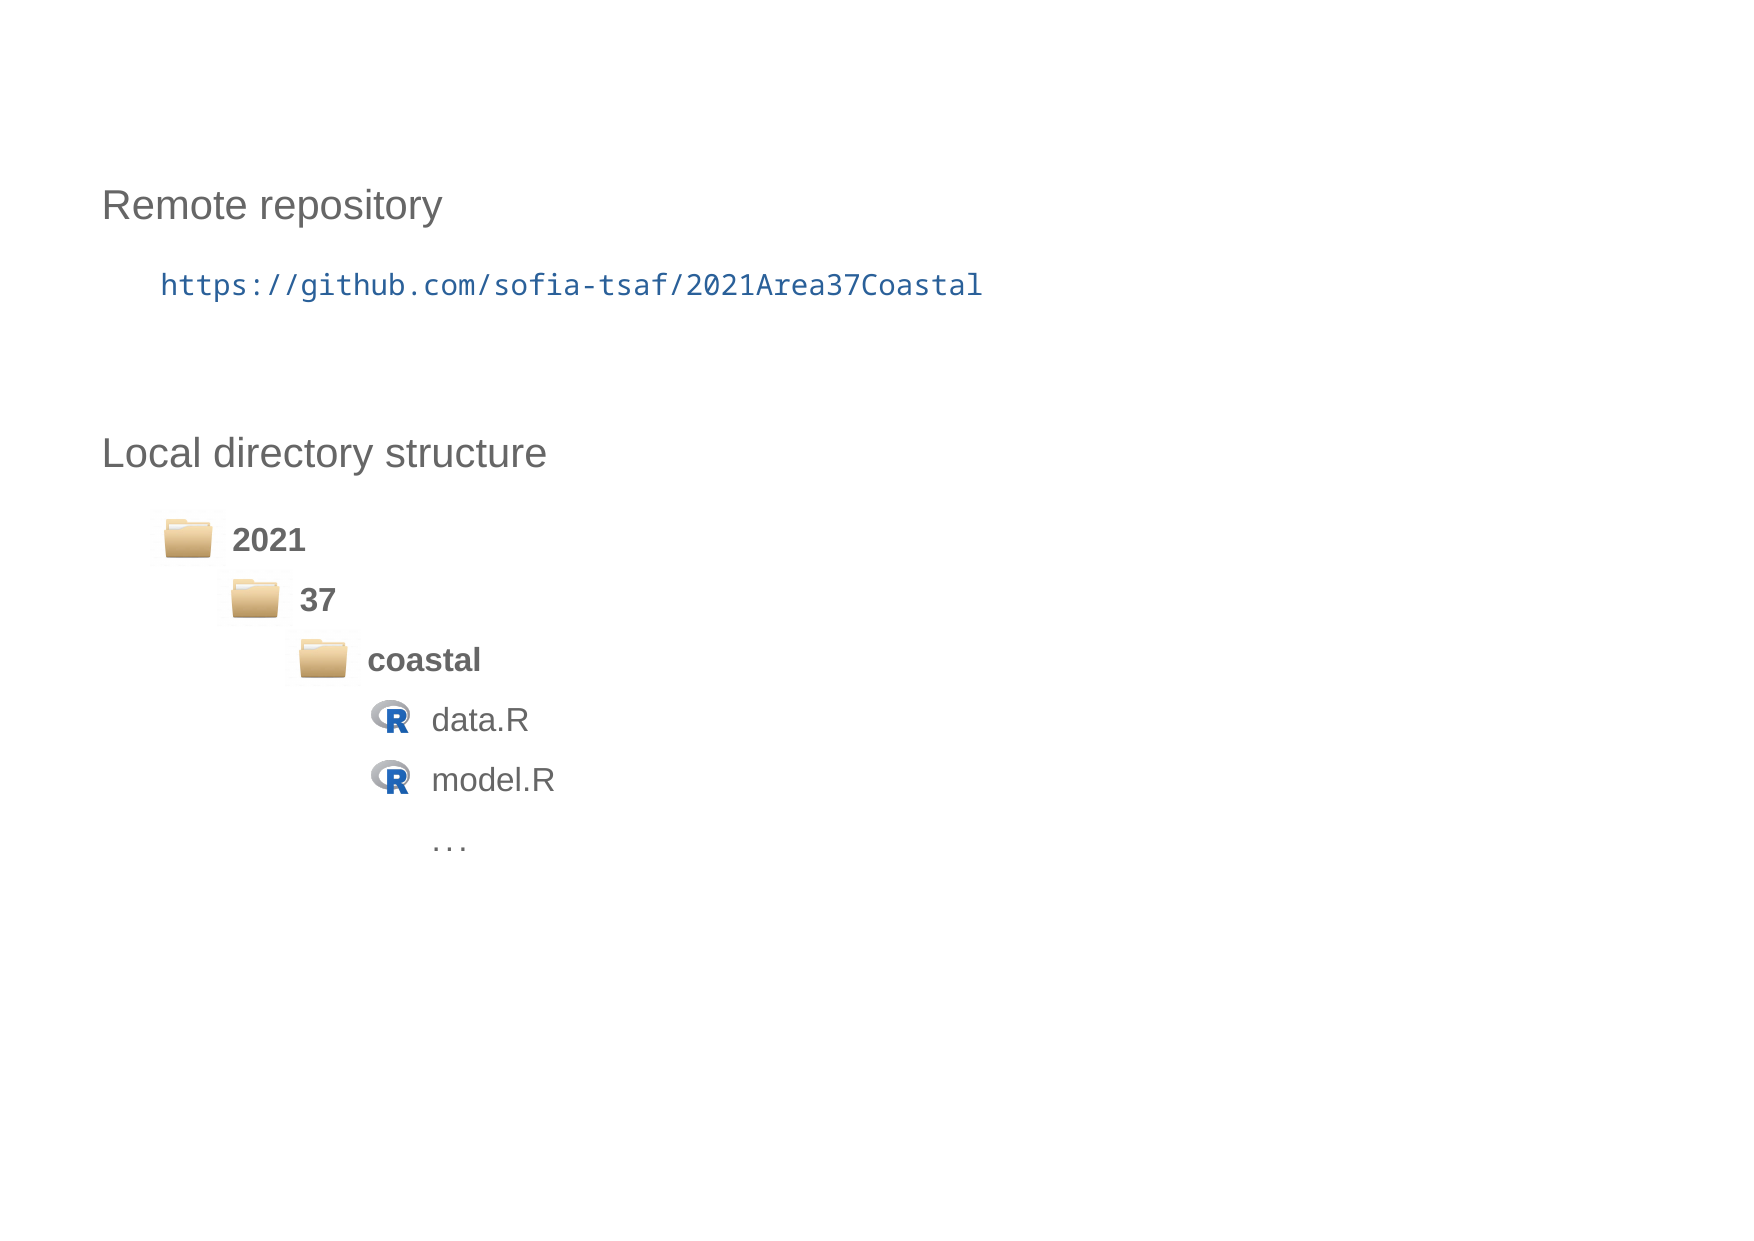

Remote repository
https://github.com/sofia-tsaf/2021Area37Coastal
Local directory structure
2021
37
coastal
data.R
model.R
...